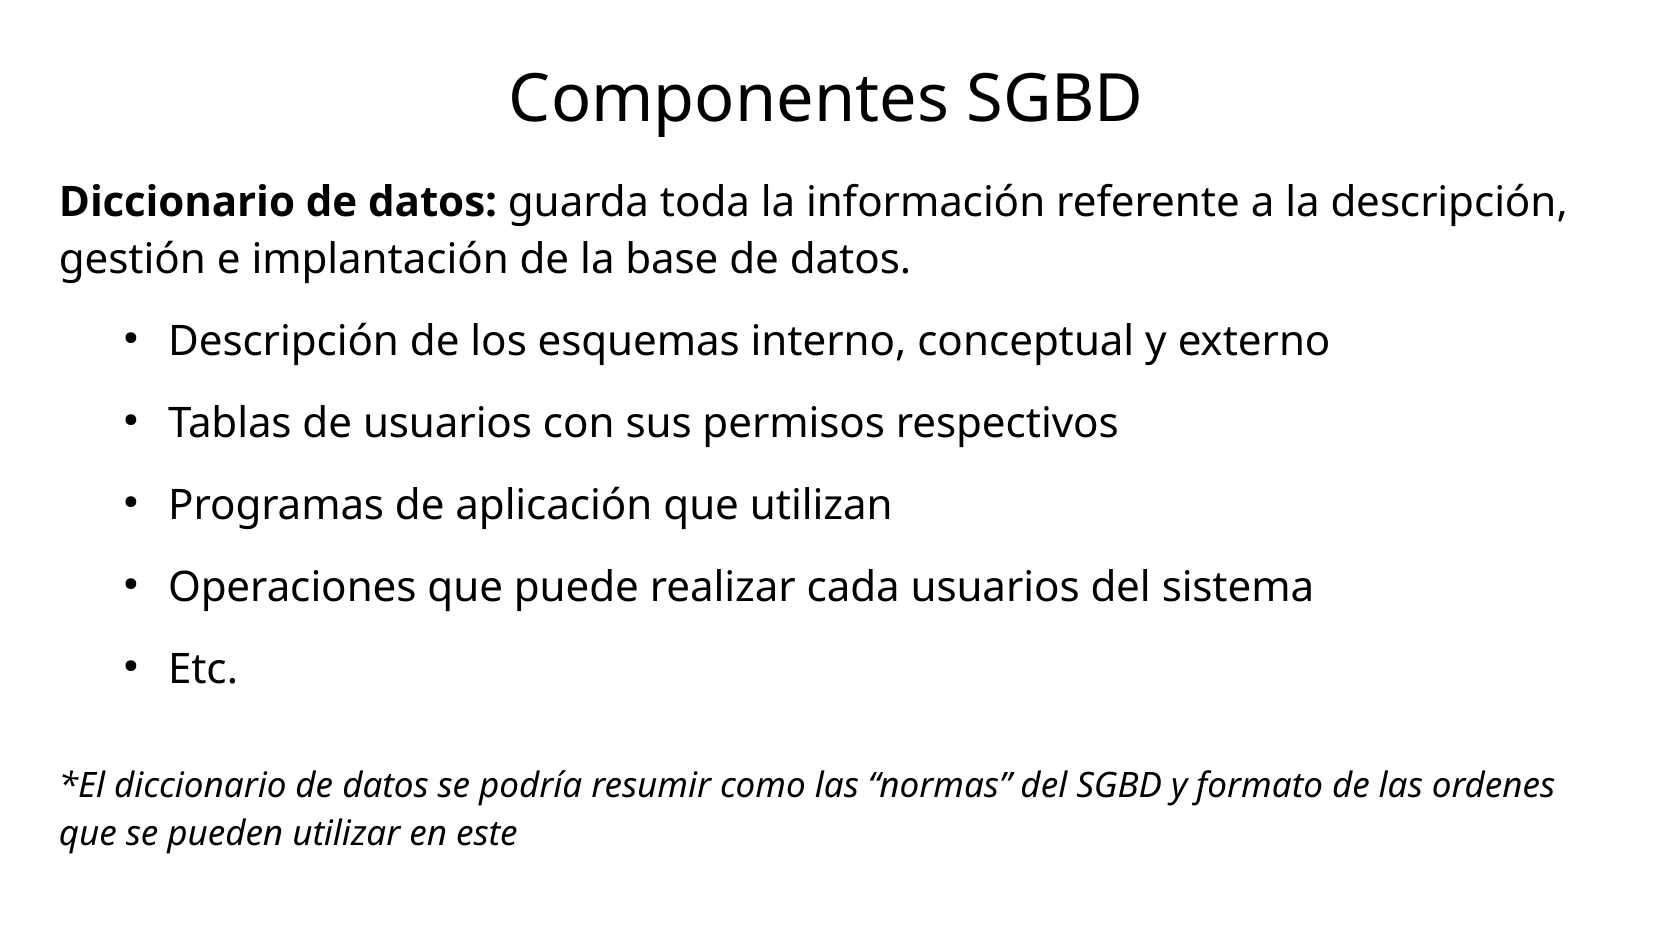

# Componentes SGBD
Diccionario de datos: guarda toda la información referente a la descripción, gestión e implantación de la base de datos.
Descripción de los esquemas interno, conceptual y externo
Tablas de usuarios con sus permisos respectivos
Programas de aplicación que utilizan
Operaciones que puede realizar cada usuarios del sistema
Etc.
*El diccionario de datos se podría resumir como las “normas” del SGBD y formato de las ordenes que se pueden utilizar en este